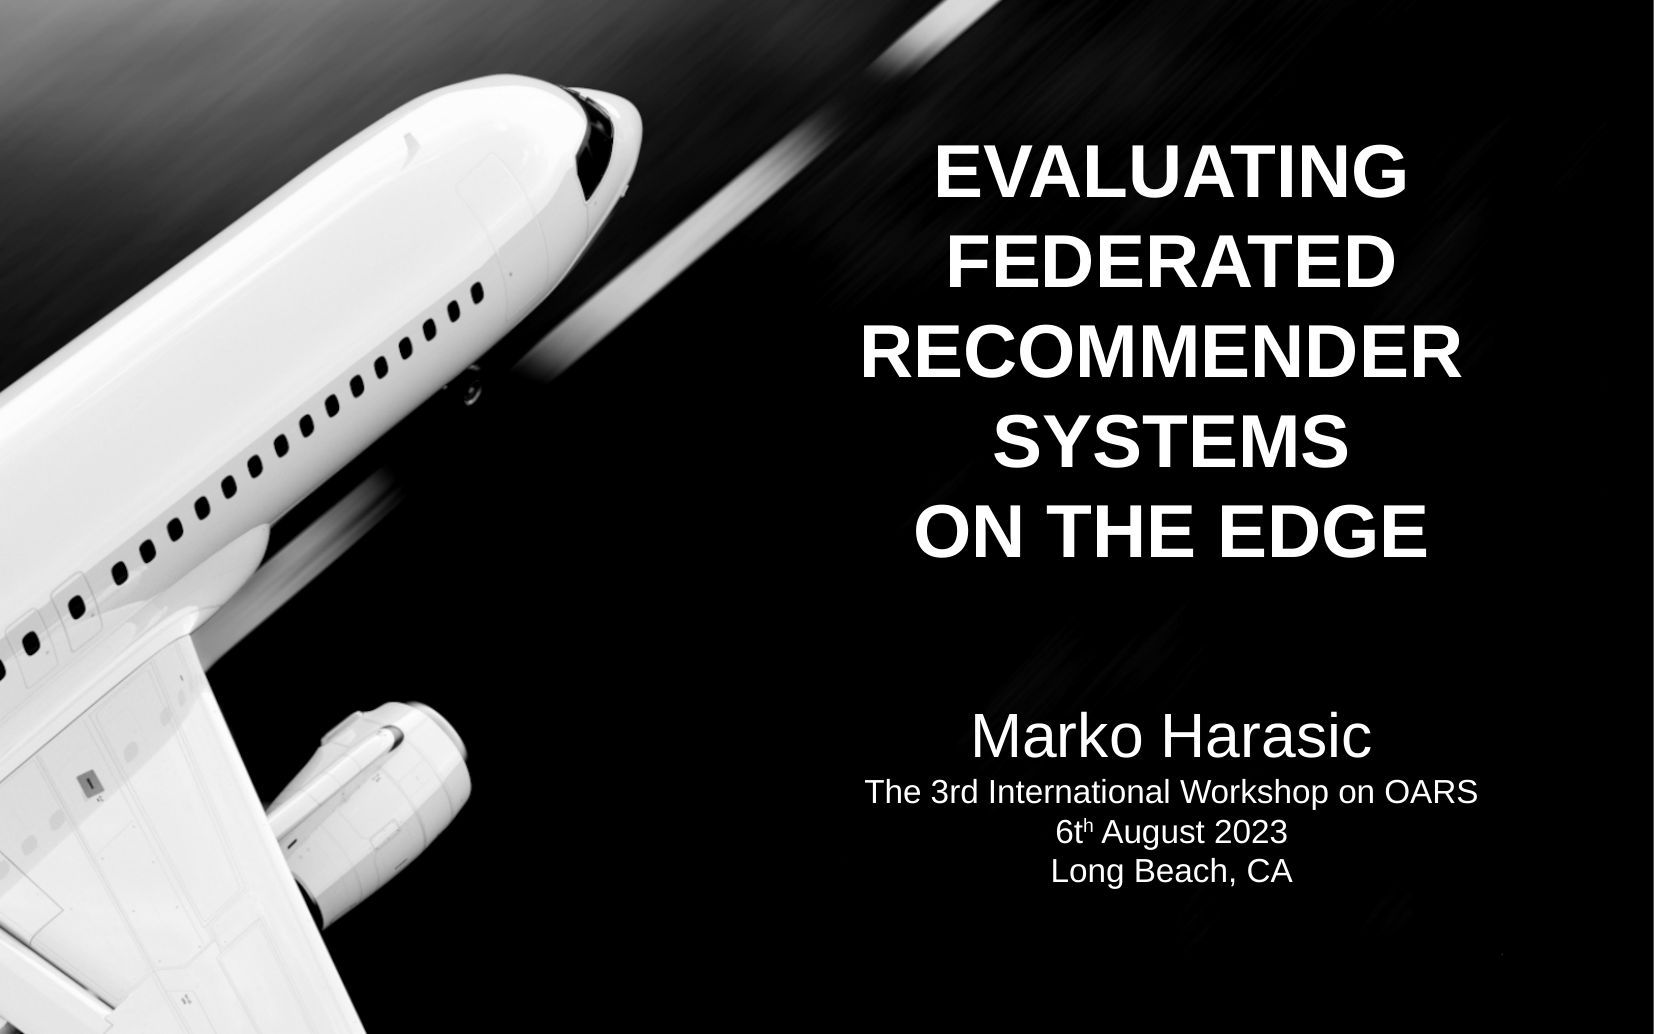

# Evaluating federated recommender systems on the edge
Marko Harasic
The 3rd International Workshop on OARS
6th August 2023
Long Beach, CA